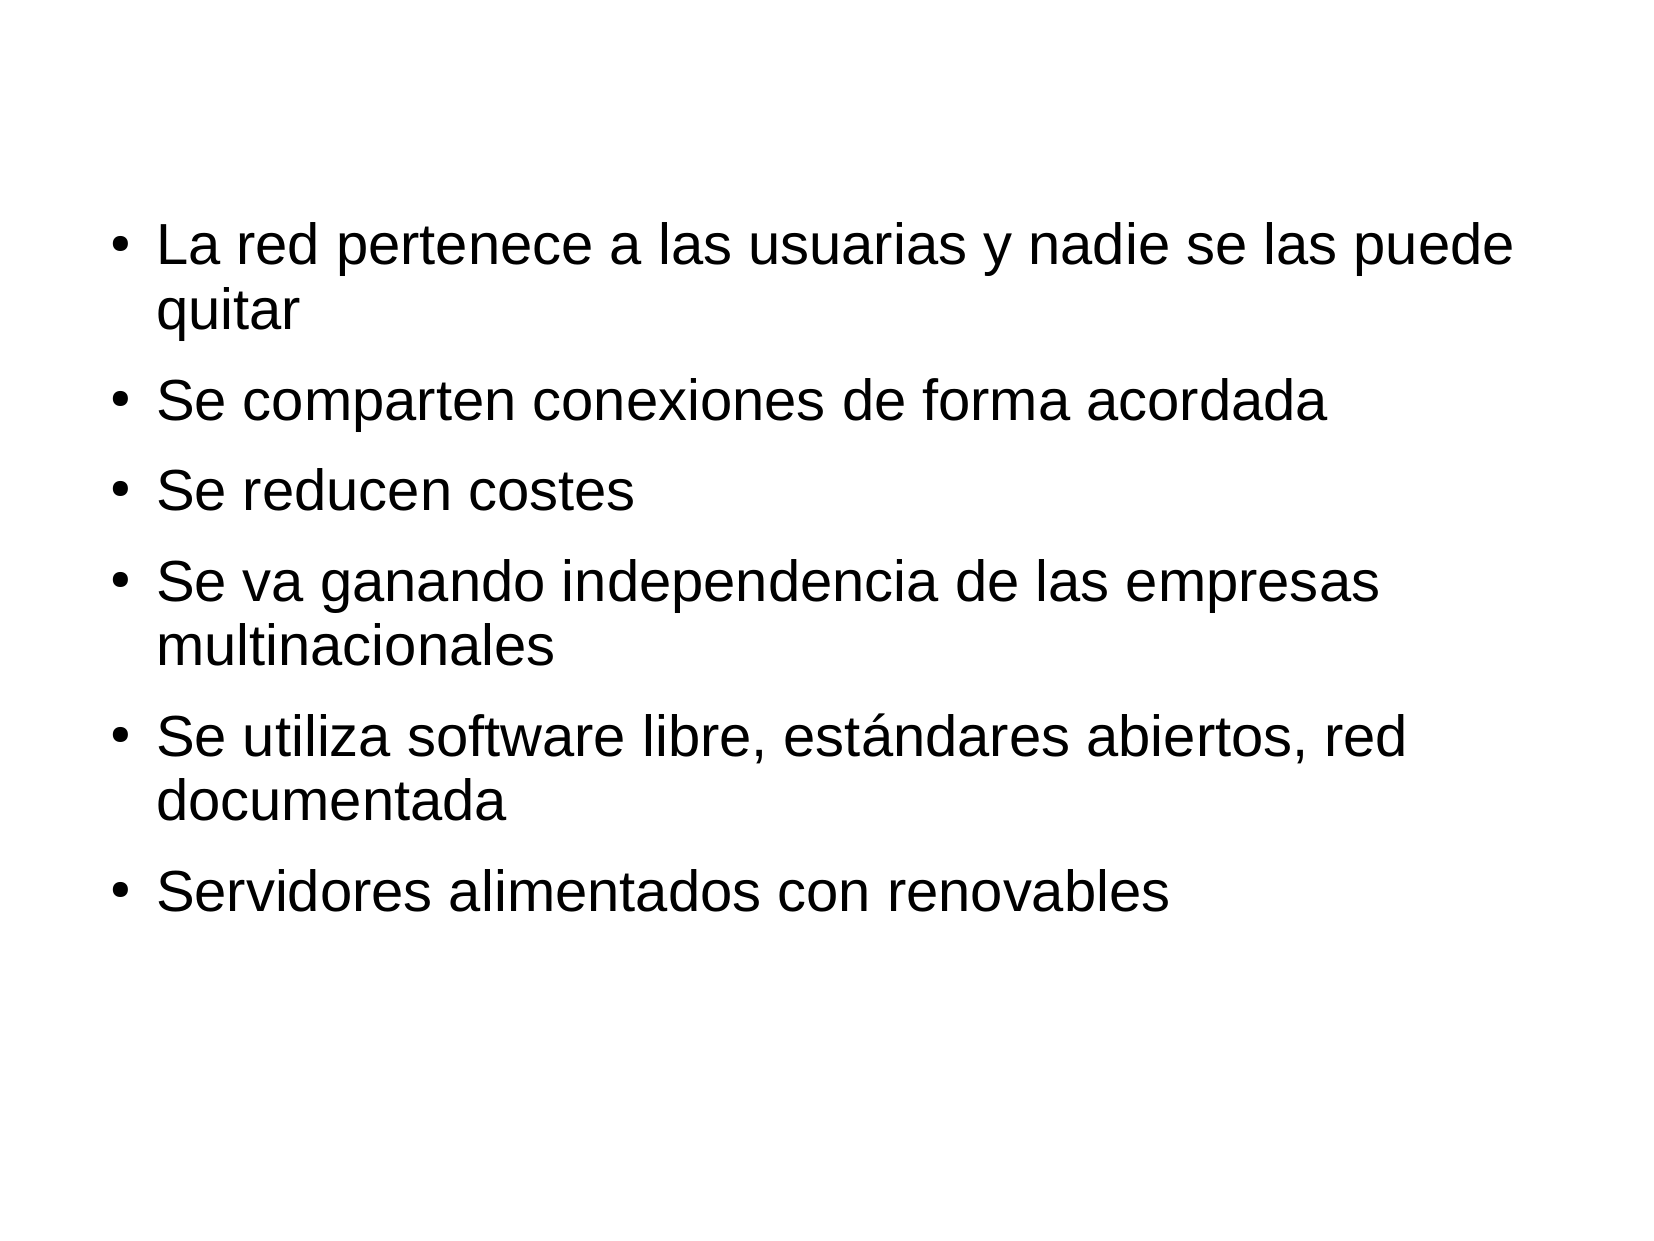

# La red pertenece a las usuarias y nadie se las puede quitar
Se comparten conexiones de forma acordada
Se reducen costes
Se va ganando independencia de las empresas multinacionales
Se utiliza software libre, estándares abiertos, red documentada
Servidores alimentados con renovables